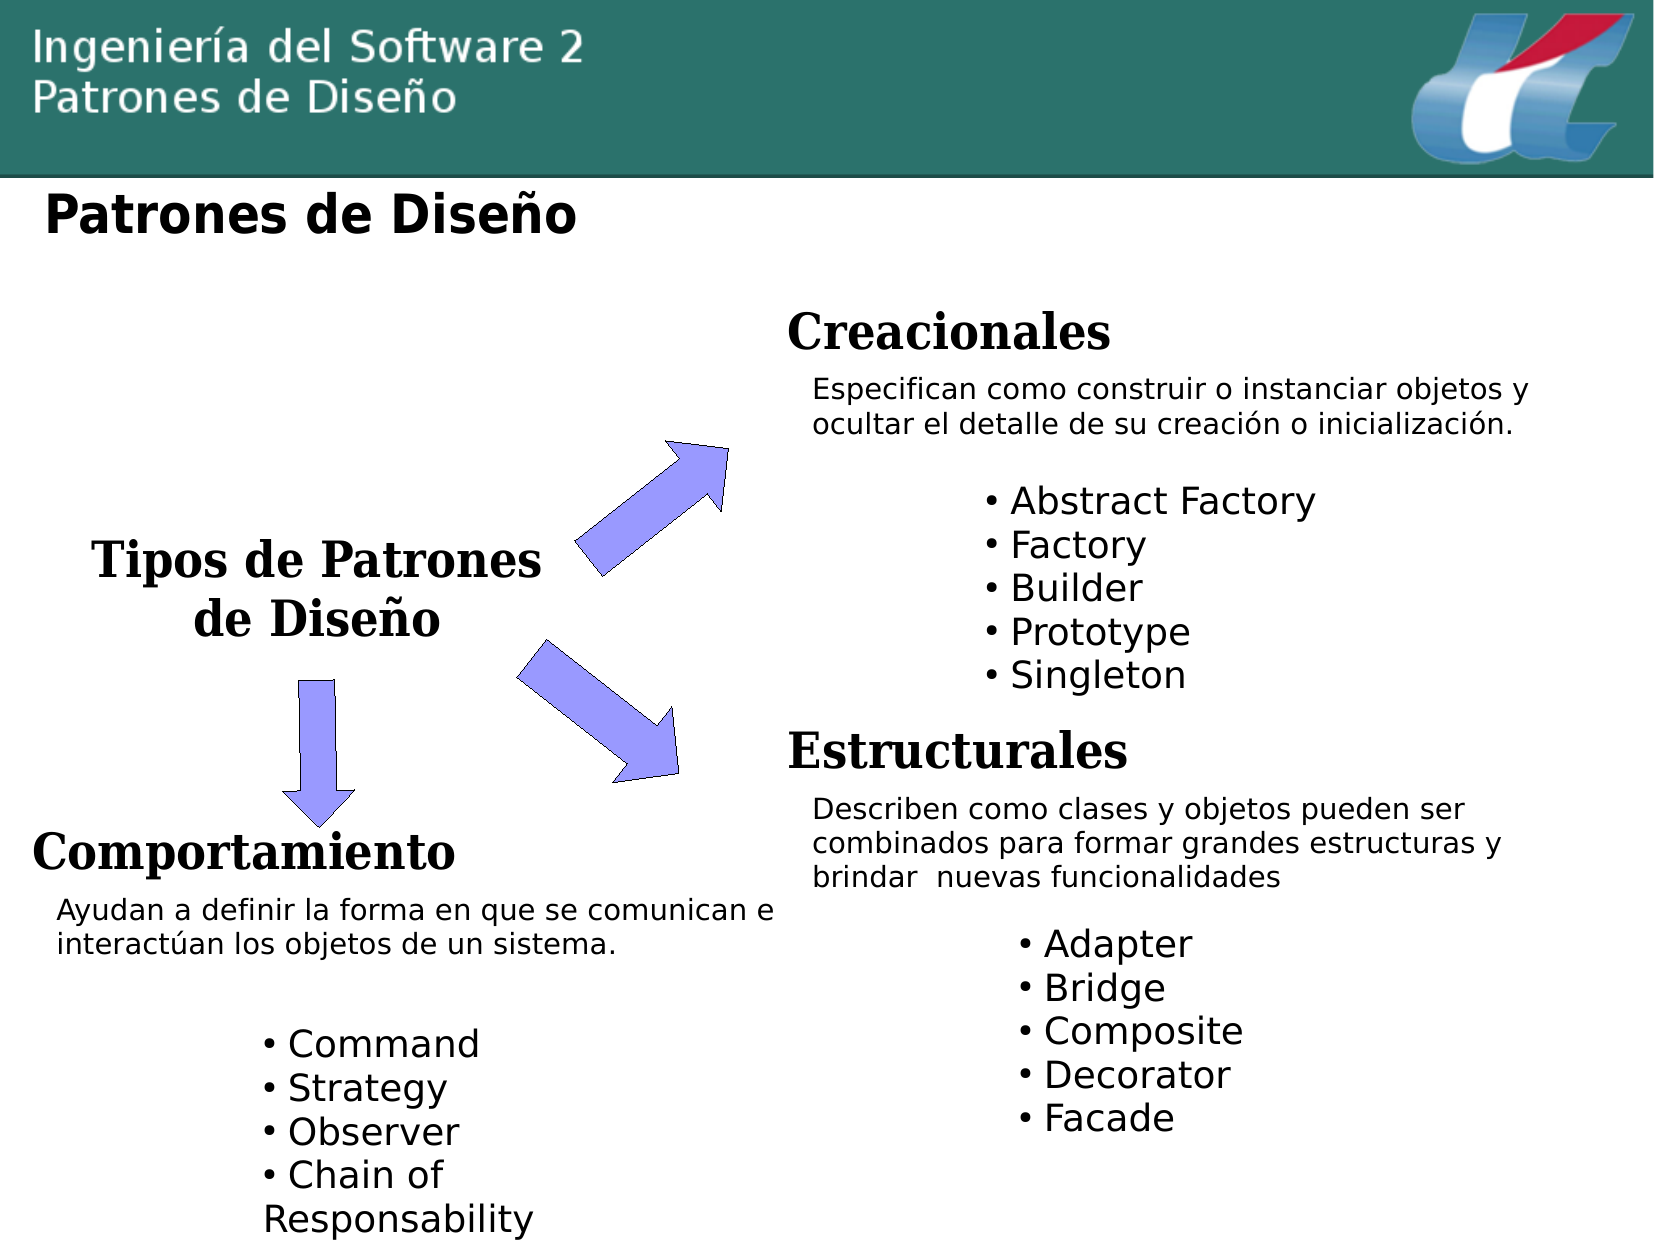

Patrones de Diseño
Creacionales
Especifican como construir o instanciar objetos y ocultar el detalle de su creación o inicialización.
 Abstract Factory
 Factory
 Builder
 Prototype
 Singleton
Tipos de Patrones de Diseño
Estructurales
Describen como clases y objetos pueden ser combinados para formar grandes estructuras y brindar nuevas funcionalidades
Comportamiento
Ayudan a definir la forma en que se comunican e interactúan los objetos de un sistema.
 Adapter
 Bridge
 Composite
 Decorator
 Facade
 Command
 Strategy
 Observer
 Chain of Responsability